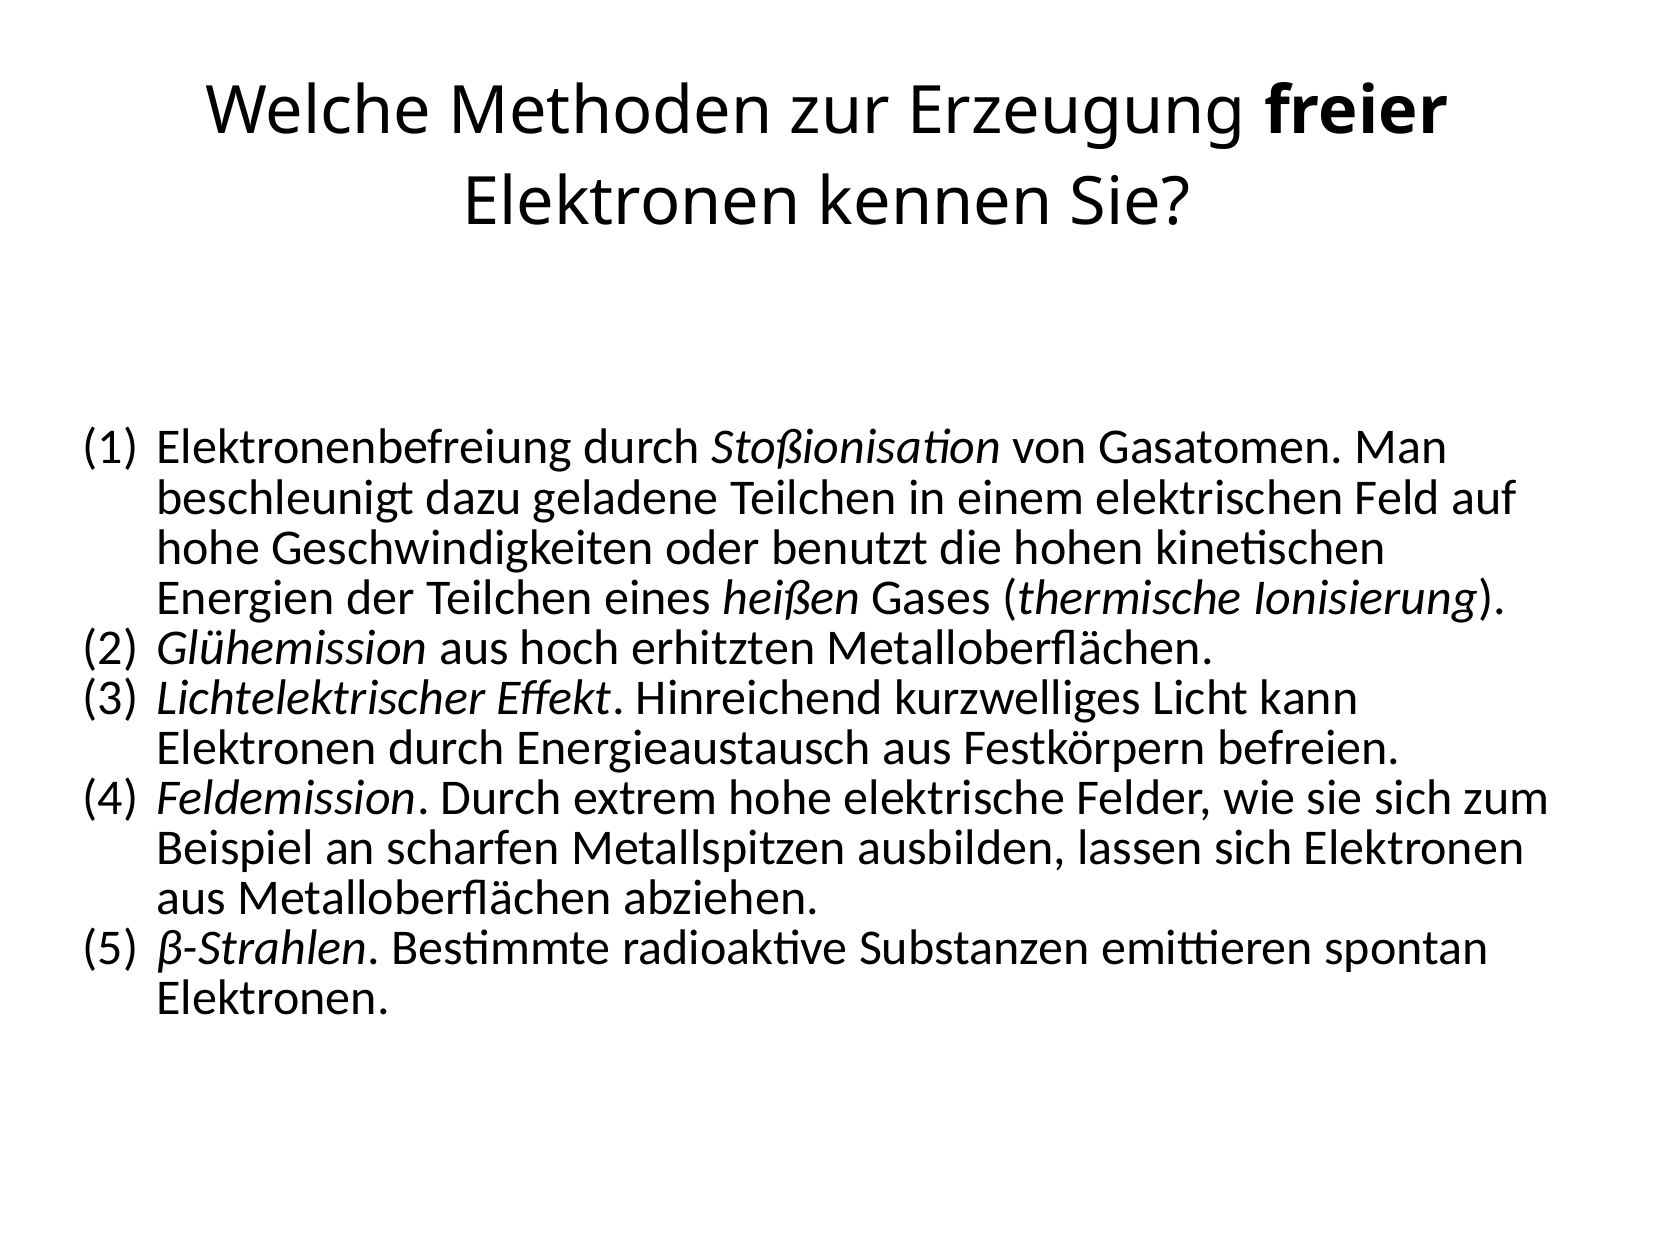

# Welche Methoden zur Erzeugung freier Elektronen kennen Sie?
(1)	Elektronenbefreiung durch Stoßionisation von Gasatomen. Man 			beschleunigt dazu geladene Teilchen in einem elektrischen Feld auf 		hohe Geschwindigkeiten oder benutzt die hohen kinetischen 				Energien der Teilchen eines heißen Gases (thermische Ionisierung).
(2)	Glühemission aus hoch erhitzten Metalloberflächen.
(3)	Lichtelektrischer Effekt. Hinreichend kurzwelliges Licht kann 				Elektronen durch Energieaustausch aus Festkörpern befreien.
(4)	Feldemission. Durch extrem hohe elektrische Felder, wie sie sich zum 	Beispiel an scharfen Metallspitzen ausbilden, lassen sich Elektronen 		aus Metalloberflächen abziehen.
(5)	β-Strahlen. Bestimmte radioaktive Substanzen emittieren spontan 		Elektronen.